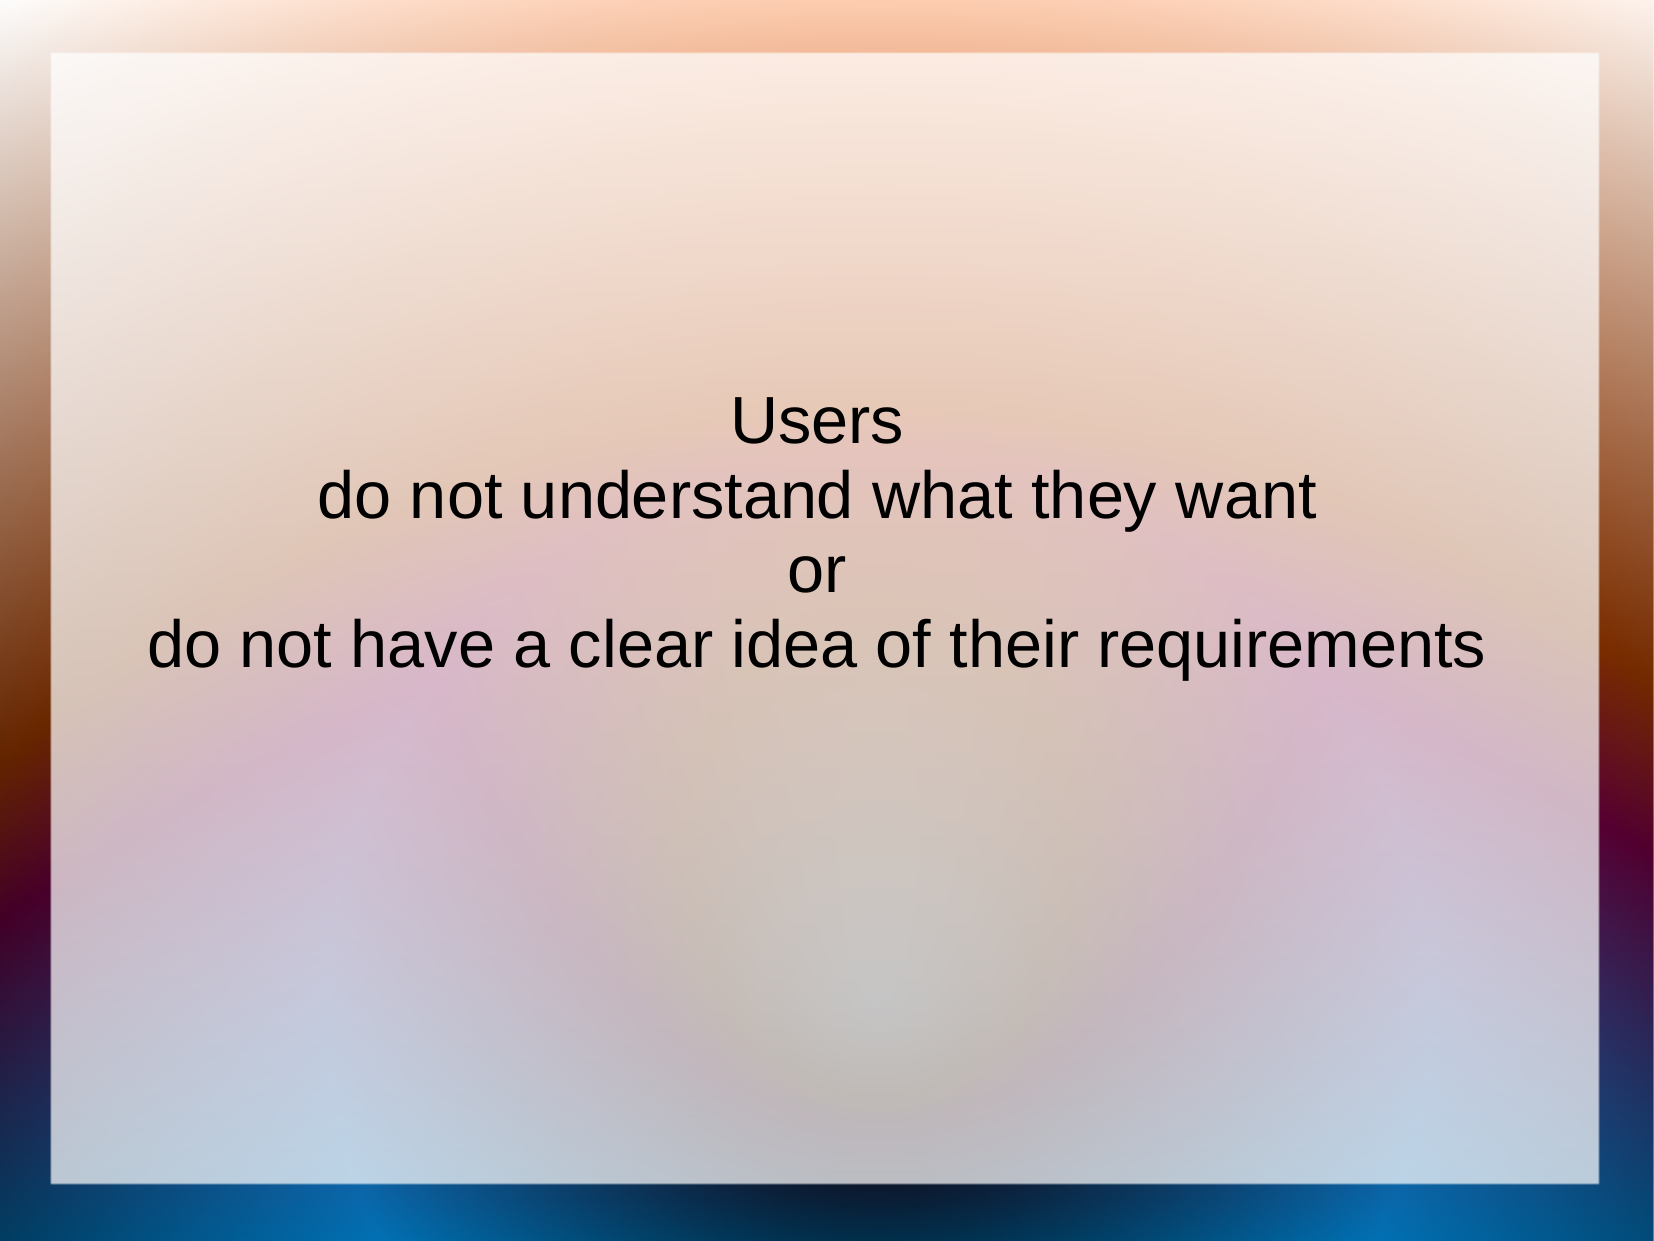

# Users
do not understand what they want
or
do not have a clear idea of their requirements